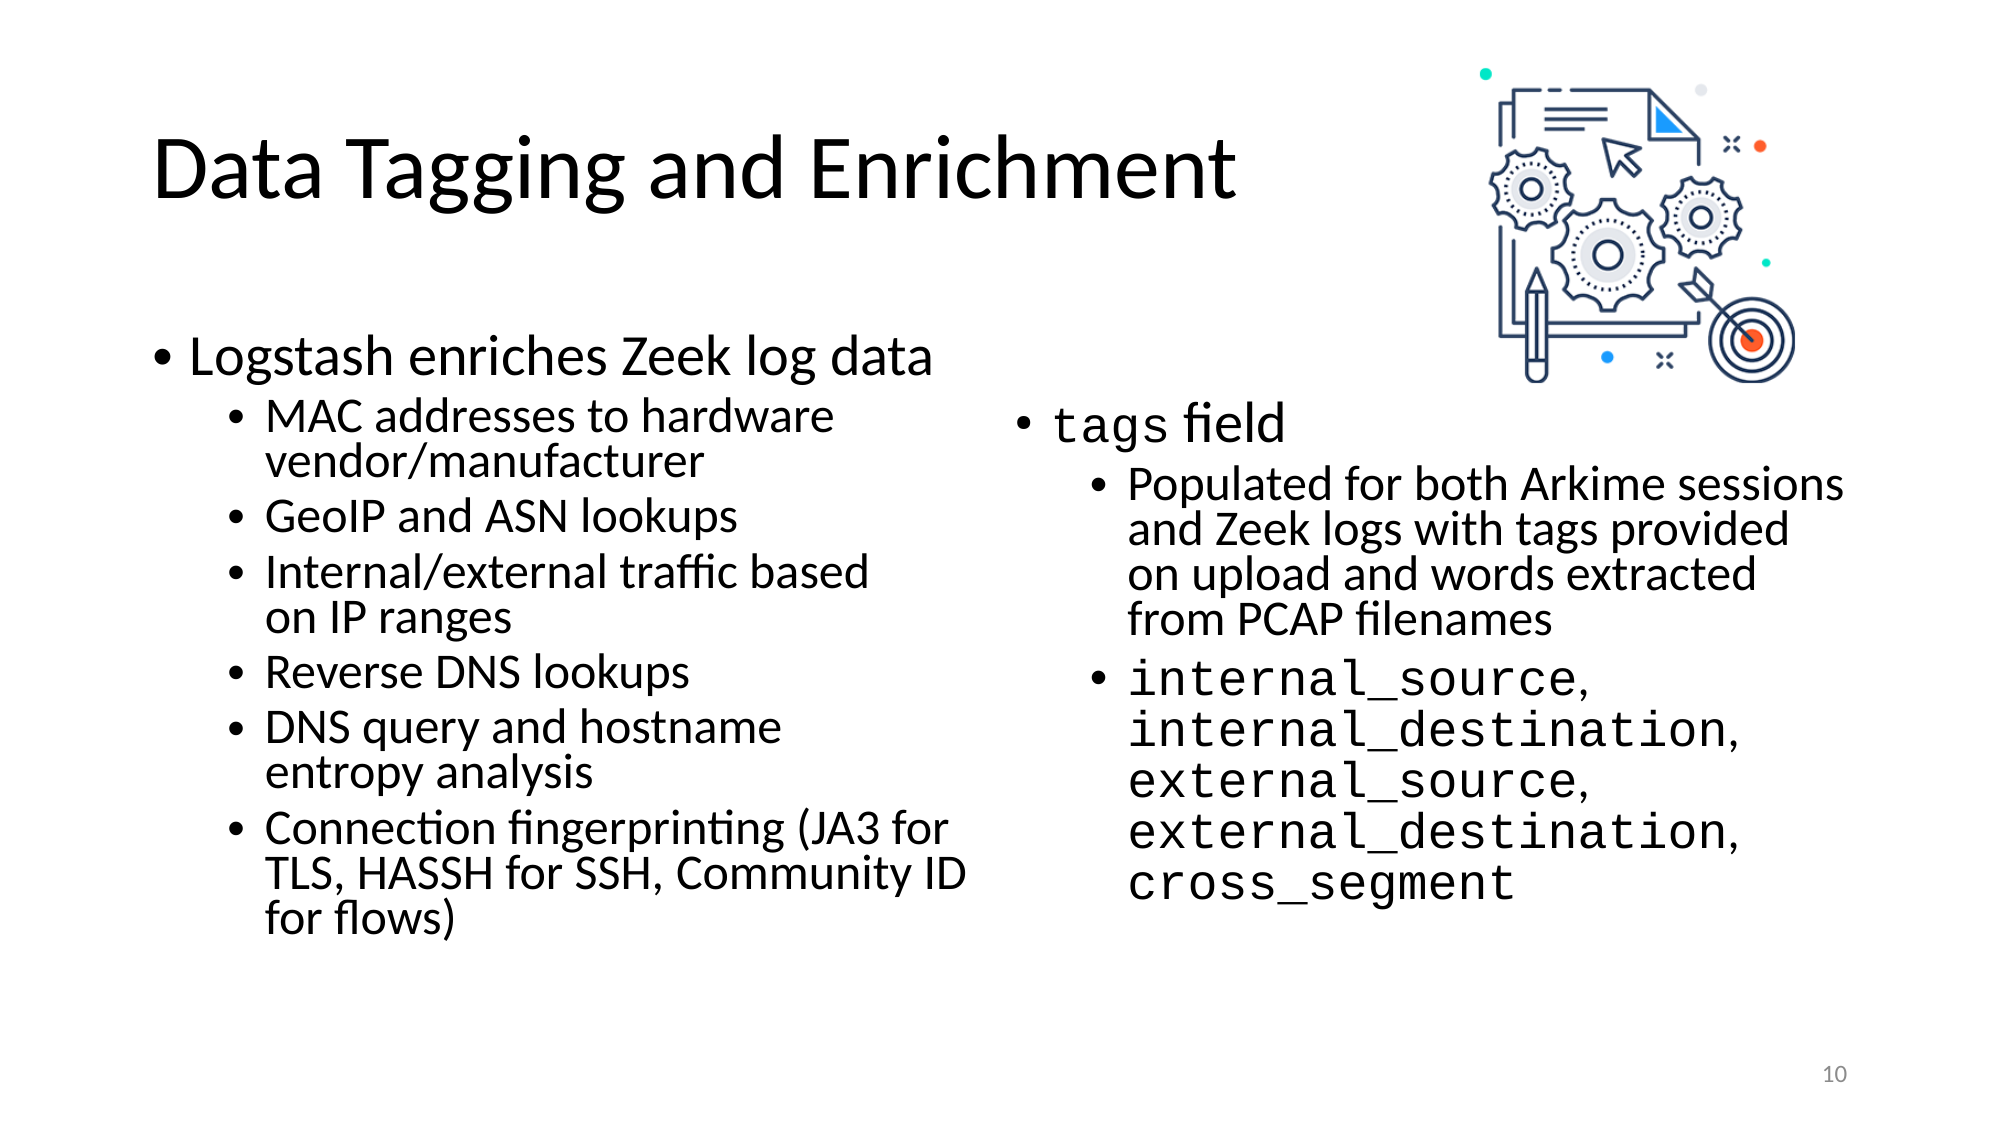

# Data Tagging and Enrichment
| Logstash enriches Zeek log data MAC addresses to hardware vendor/manufacturer GeoIP and ASN lookups Internal/external traffic based on IP ranges Reverse DNS lookups DNS query and hostname entropy analysis Connection fingerprinting (JA3 for TLS, HASSH for SSH, Community ID for flows) | tags field Populated for both Arkime sessions and Zeek logs with tags provided on upload and words extracted from PCAP filenames internal\_source, internal\_destination, external\_source, external\_destination, cross\_segment |
| --- | --- |
| | |